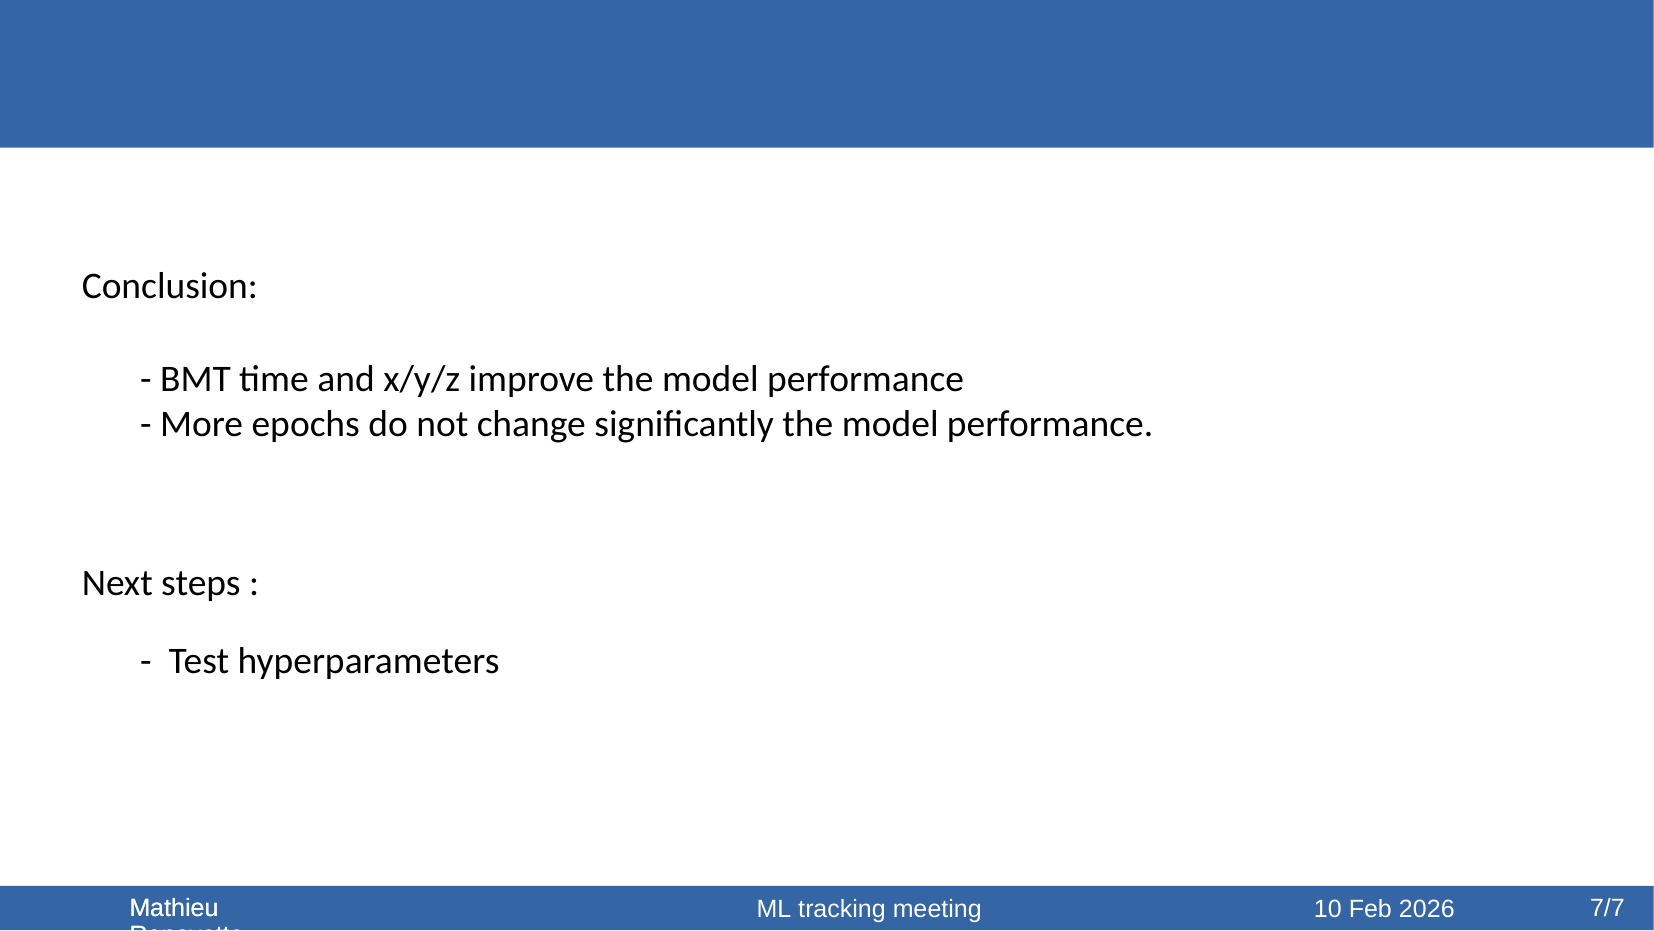

Conclusion:
- BMT time and x/y/z improve the model performance
- More epochs do not change significantly the model performance.
Next steps :
- Test hyperparameters
Mathieu Ronayette
7/7
Mathieu Ronayette
 ML tracking meeting
10 Feb 2026